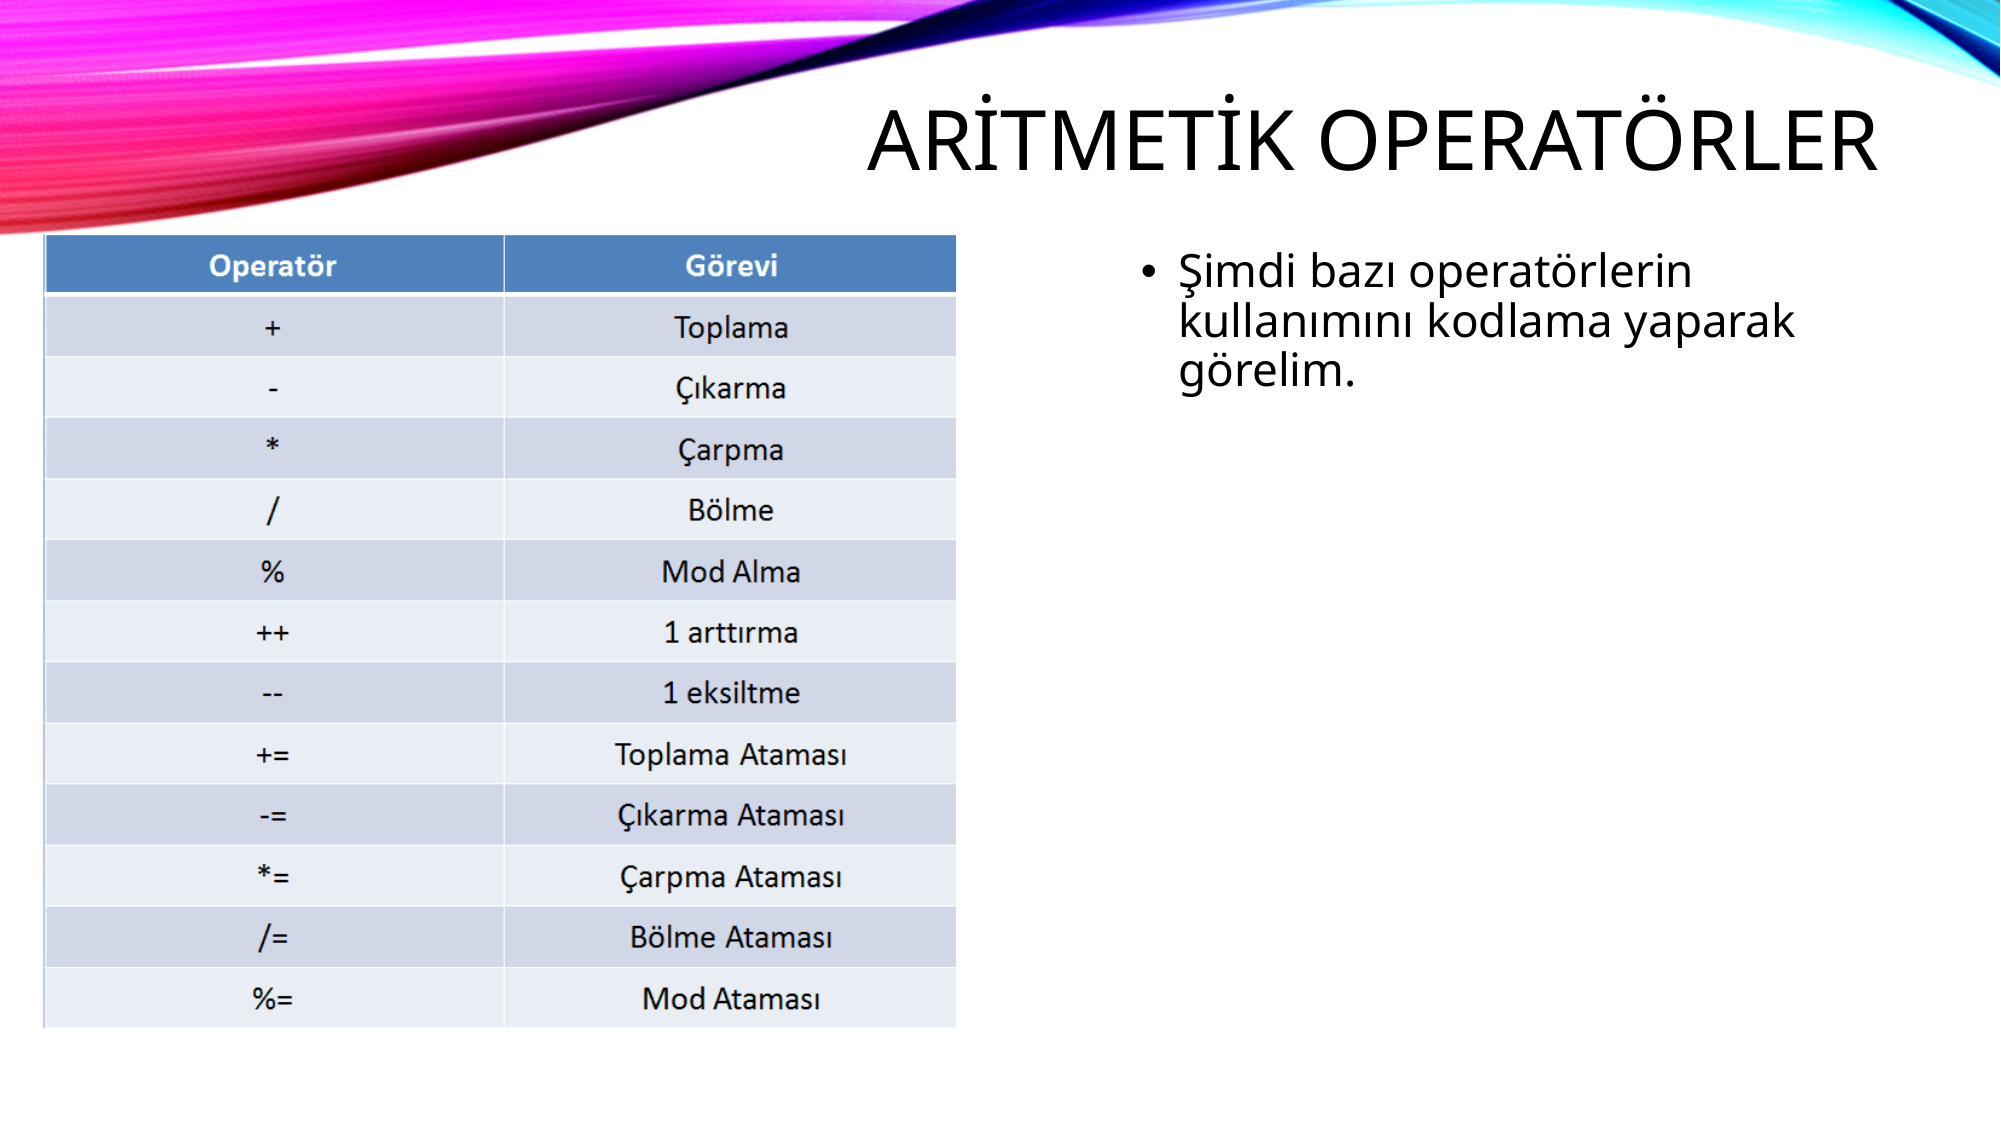

# ARİTMETİK OPERATÖRLER
Şimdi bazı operatörlerin kullanımını kodlama yaparak görelim.